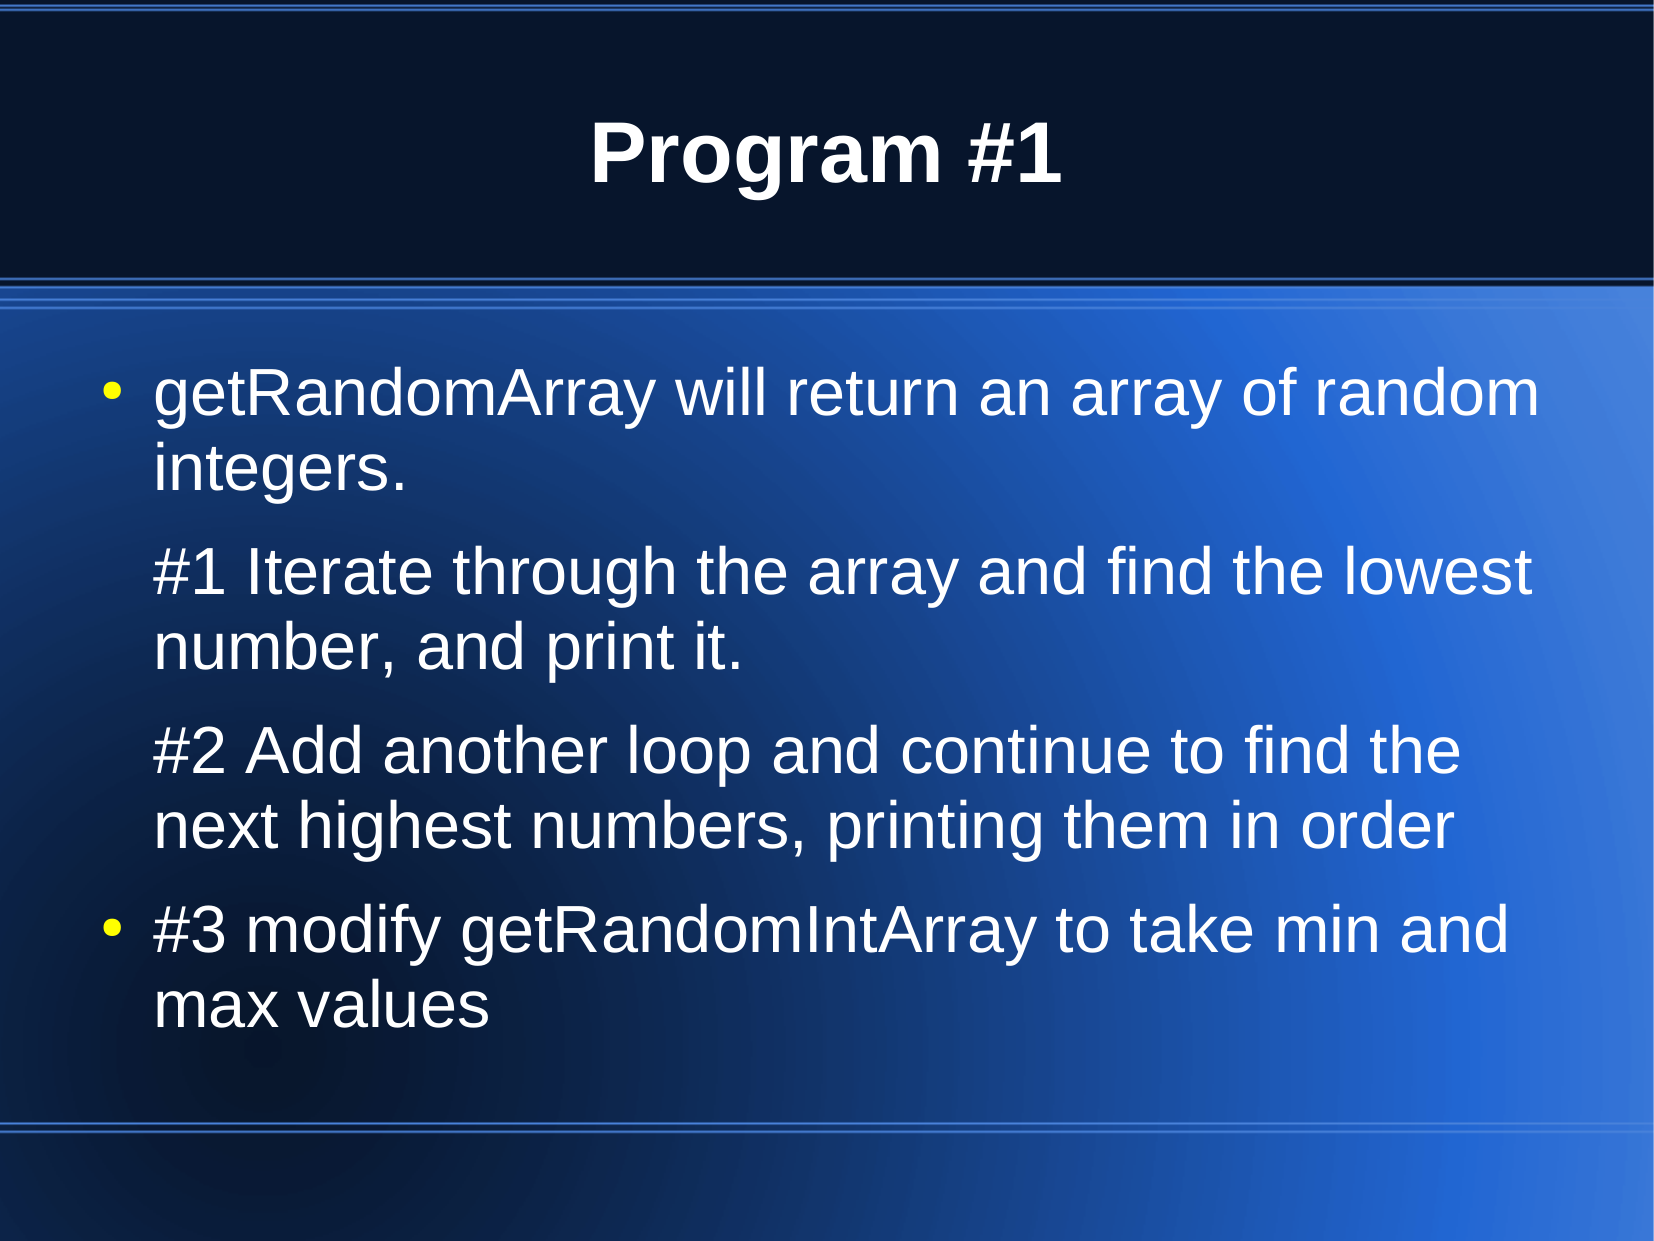

# Program #1
getRandomArray will return an array of random integers.
#1 Iterate through the array and find the lowest number, and print it.
#2 Add another loop and continue to find the next highest numbers, printing them in order
#3 modify getRandomIntArray to take min and max values